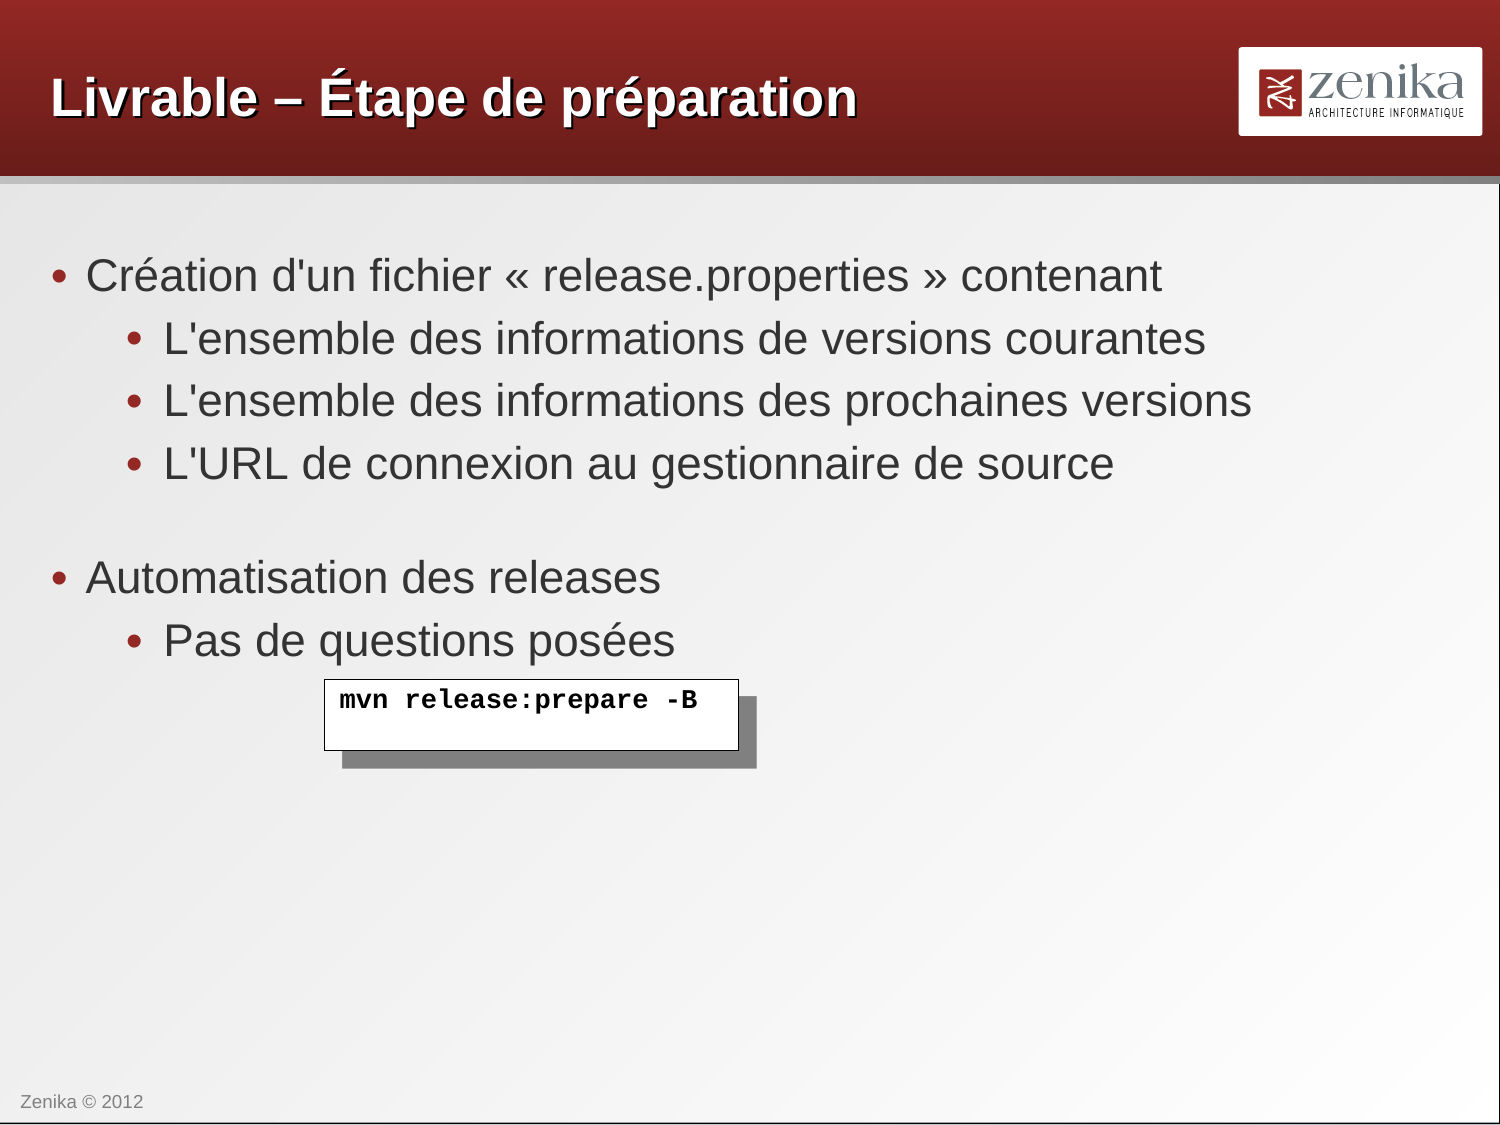

# Livrable – Étape de préparation
Création d'un fichier « release.properties » contenant
L'ensemble des informations de versions courantes
L'ensemble des informations des prochaines versions
L'URL de connexion au gestionnaire de source
Automatisation des releases
Pas de questions posées
mvn release:prepare -B